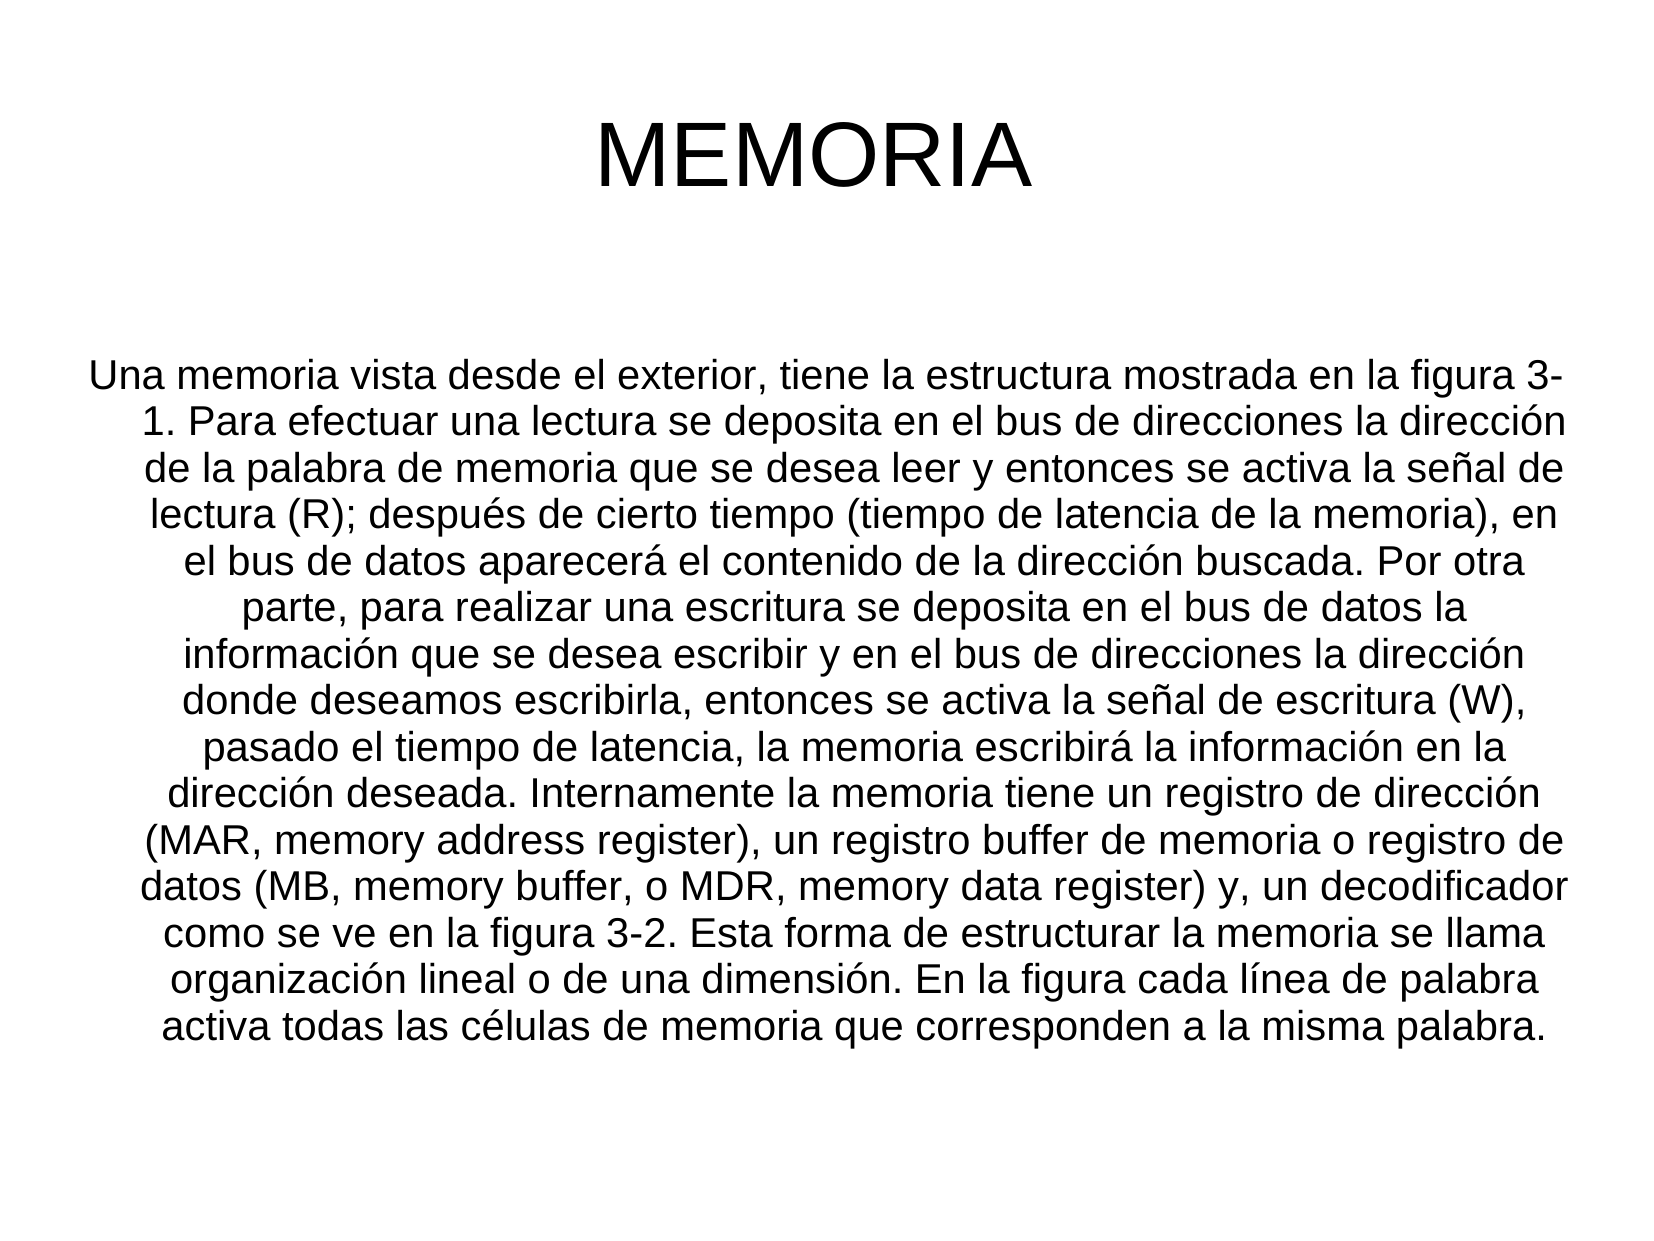

# MEMORIA
Una memoria vista desde el exterior, tiene la estructura mostrada en la figura 3-1. Para efectuar una lectura se deposita en el bus de direcciones la dirección de la palabra de memoria que se desea leer y entonces se activa la señal de lectura (R); después de cierto tiempo (tiempo de latencia de la memoria), en el bus de datos aparecerá el contenido de la dirección buscada. Por otra parte, para realizar una escritura se deposita en el bus de datos la información que se desea escribir y en el bus de direcciones la dirección donde deseamos escribirla, entonces se activa la señal de escritura (W), pasado el tiempo de latencia, la memoria escribirá la información en la dirección deseada. Internamente la memoria tiene un registro de dirección (MAR, memory address register), un registro buffer de memoria o registro de datos (MB, memory buffer, o MDR, memory data register) y, un decodificador como se ve en la figura 3-2. Esta forma de estructurar la memoria se llama organización lineal o de una dimensión. En la figura cada línea de palabra activa todas las células de memoria que corresponden a la misma palabra.